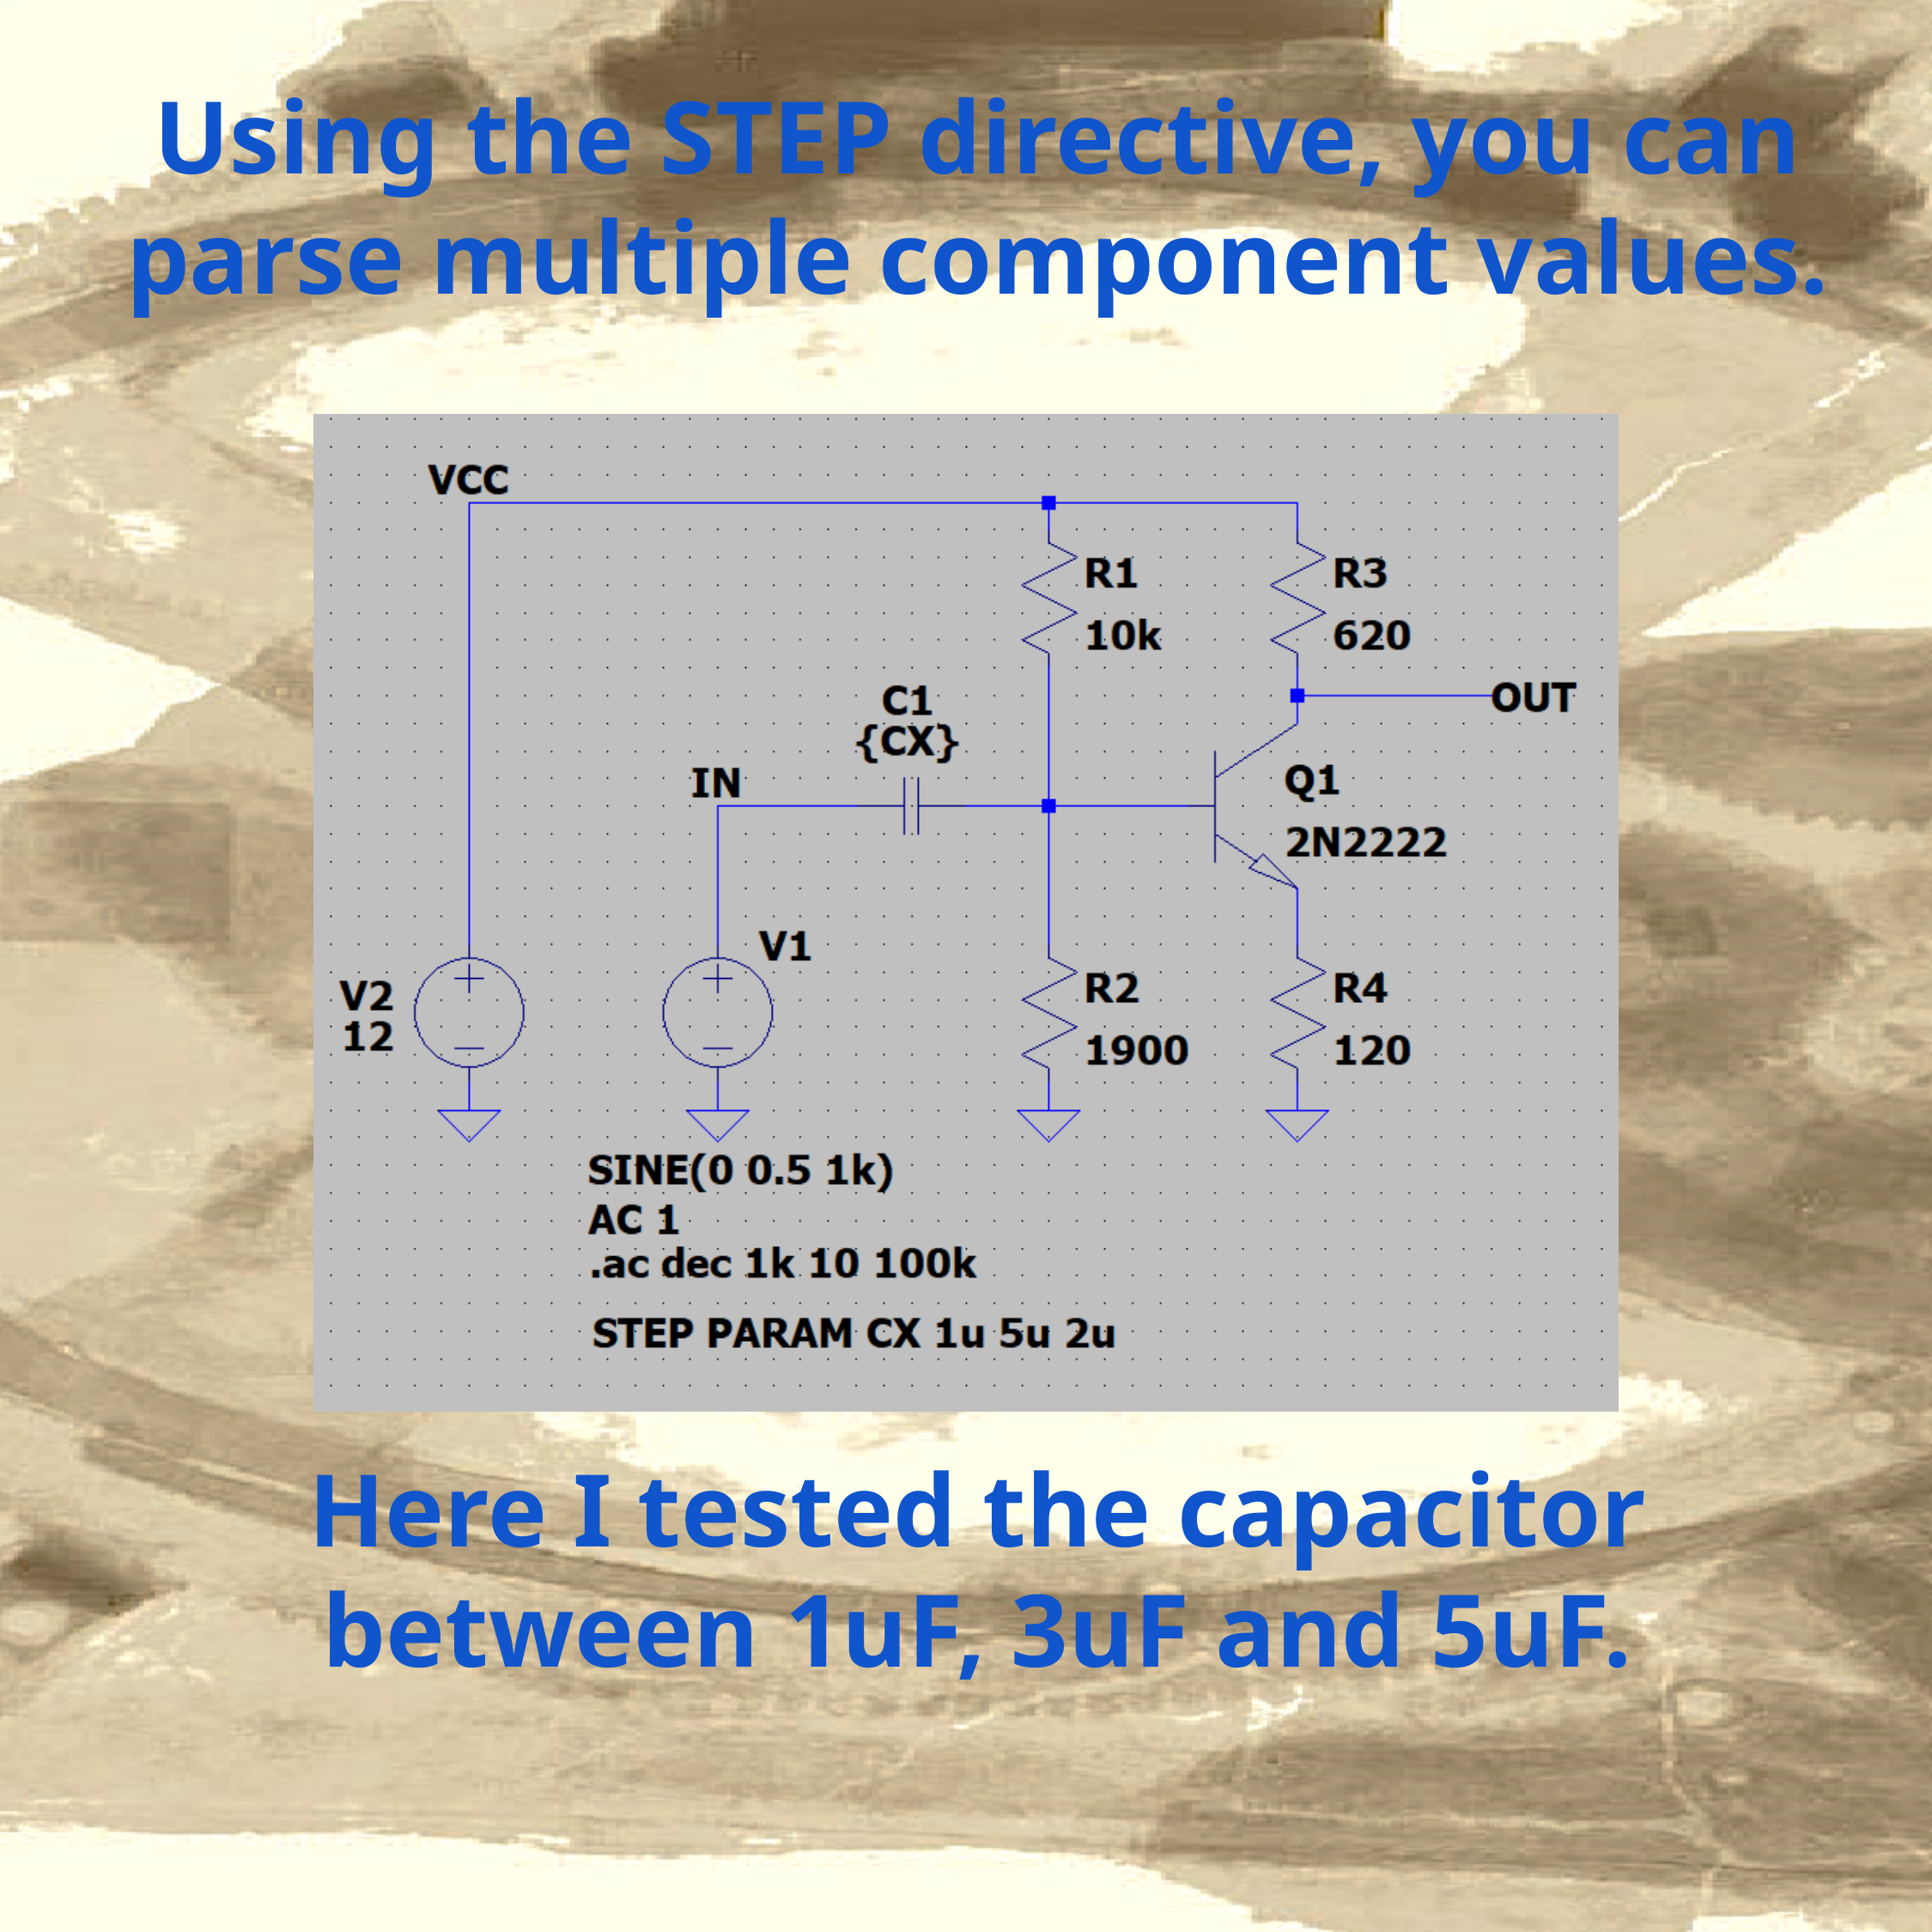

Using the STEP directive, you can parse multiple component values.
Here I tested the capacitor between 1uF, 3uF and 5uF.